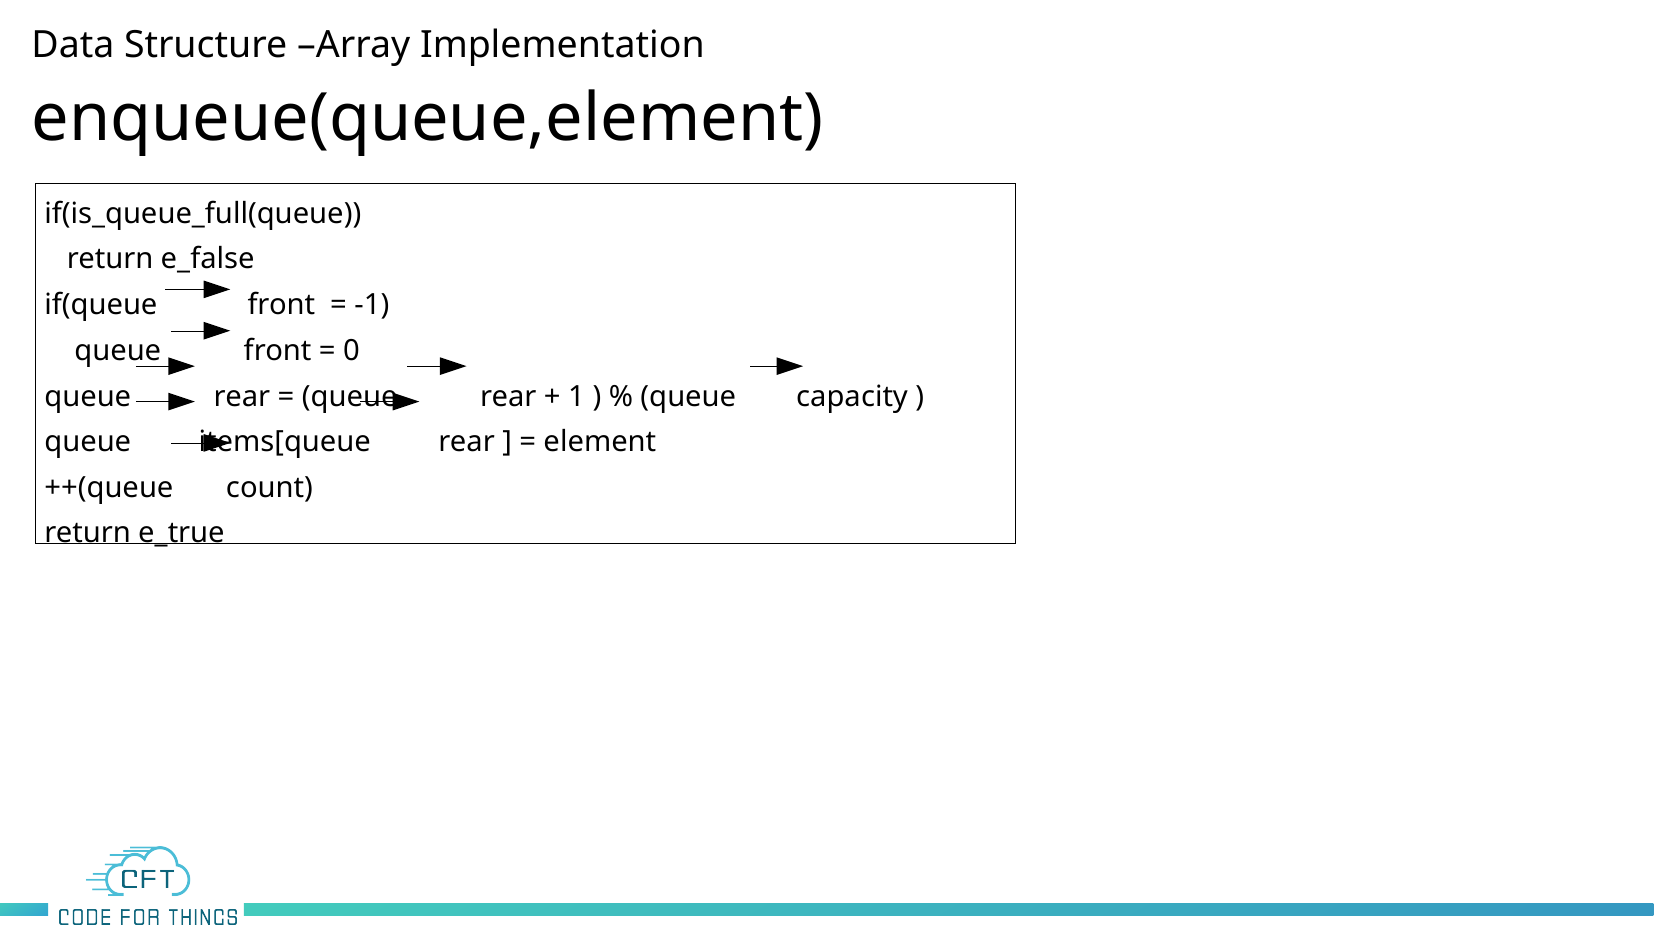

# Data Structure –Array Implementation enqueue(queue,element)
if(is_queue_full(queue))
 return e_false
if(queue front = -1)
 queue front = 0
queue rear = (queue rear + 1 ) % (queue capacity )
queue items[queue rear ] = element
++(queue count)
return e_true